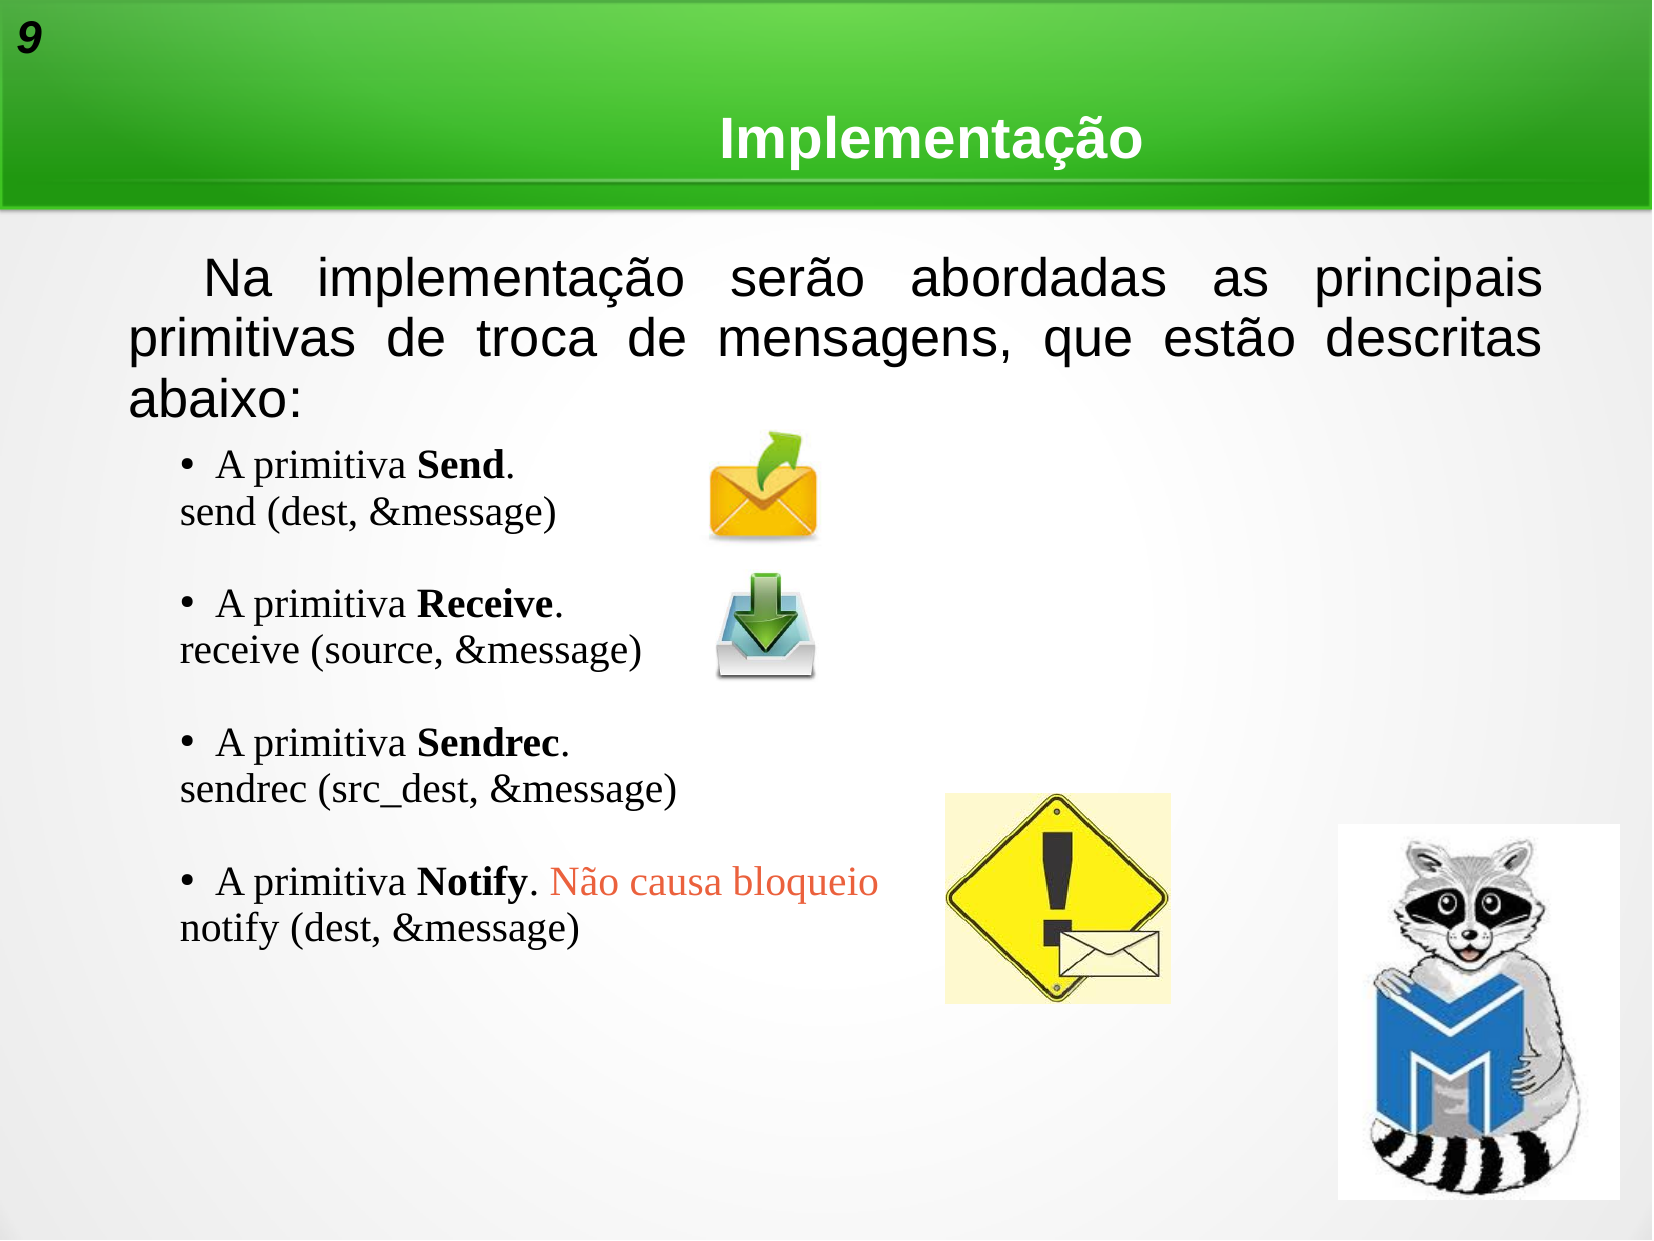

Implementação
	Na implementação serão abordadas as principais primitivas de troca de mensagens, que estão descritas abaixo:
A primitiva Send.
send (dest, &message)
A primitiva Receive.
receive (source, &message)
A primitiva Sendrec.
sendrec (src_dest, &message)
A primitiva Notify. Não causa bloqueio
notify (dest, &message)